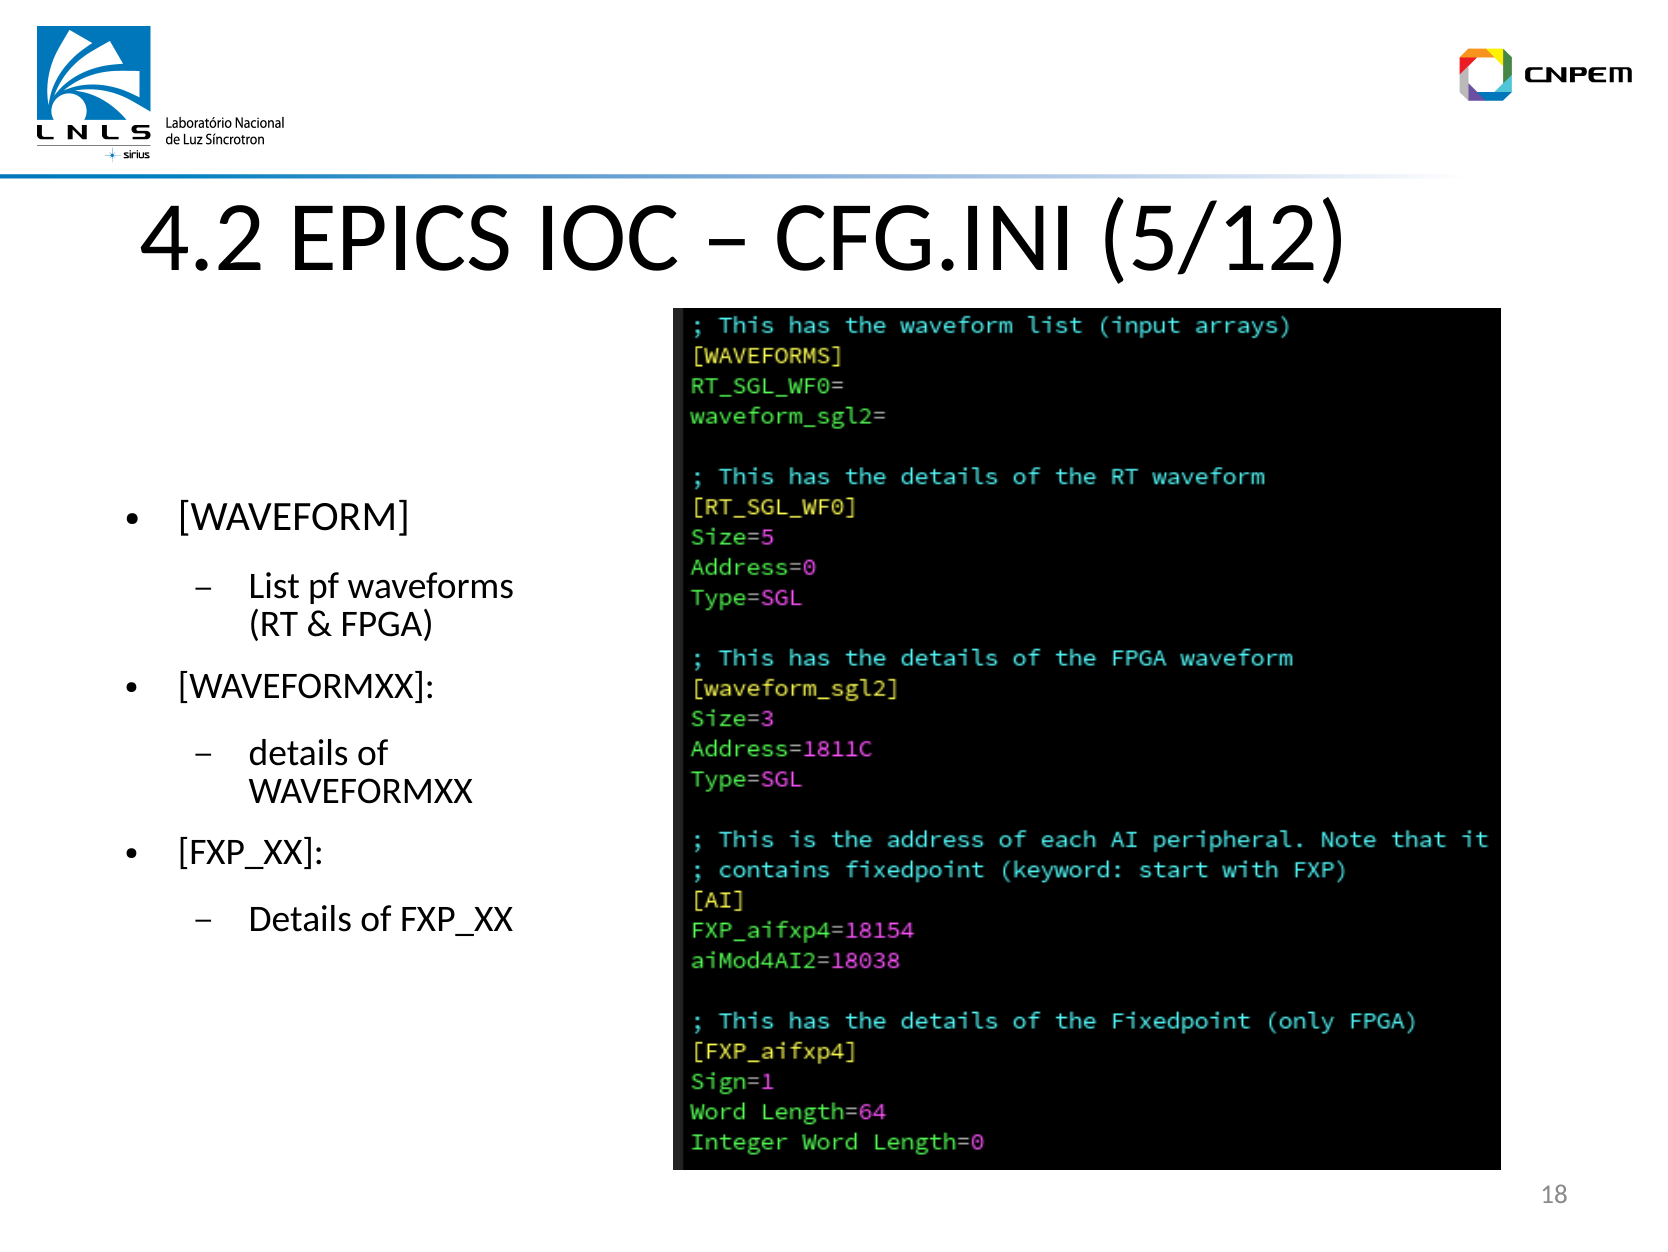

4.2 EPICS IOC – CFG.INI (5/12)
# [WAVEFORM]
List pf waveforms (RT & FPGA)
[WAVEFORMXX]:
details of WAVEFORMXX
[FXP_XX]:
Details of FXP_XX
18